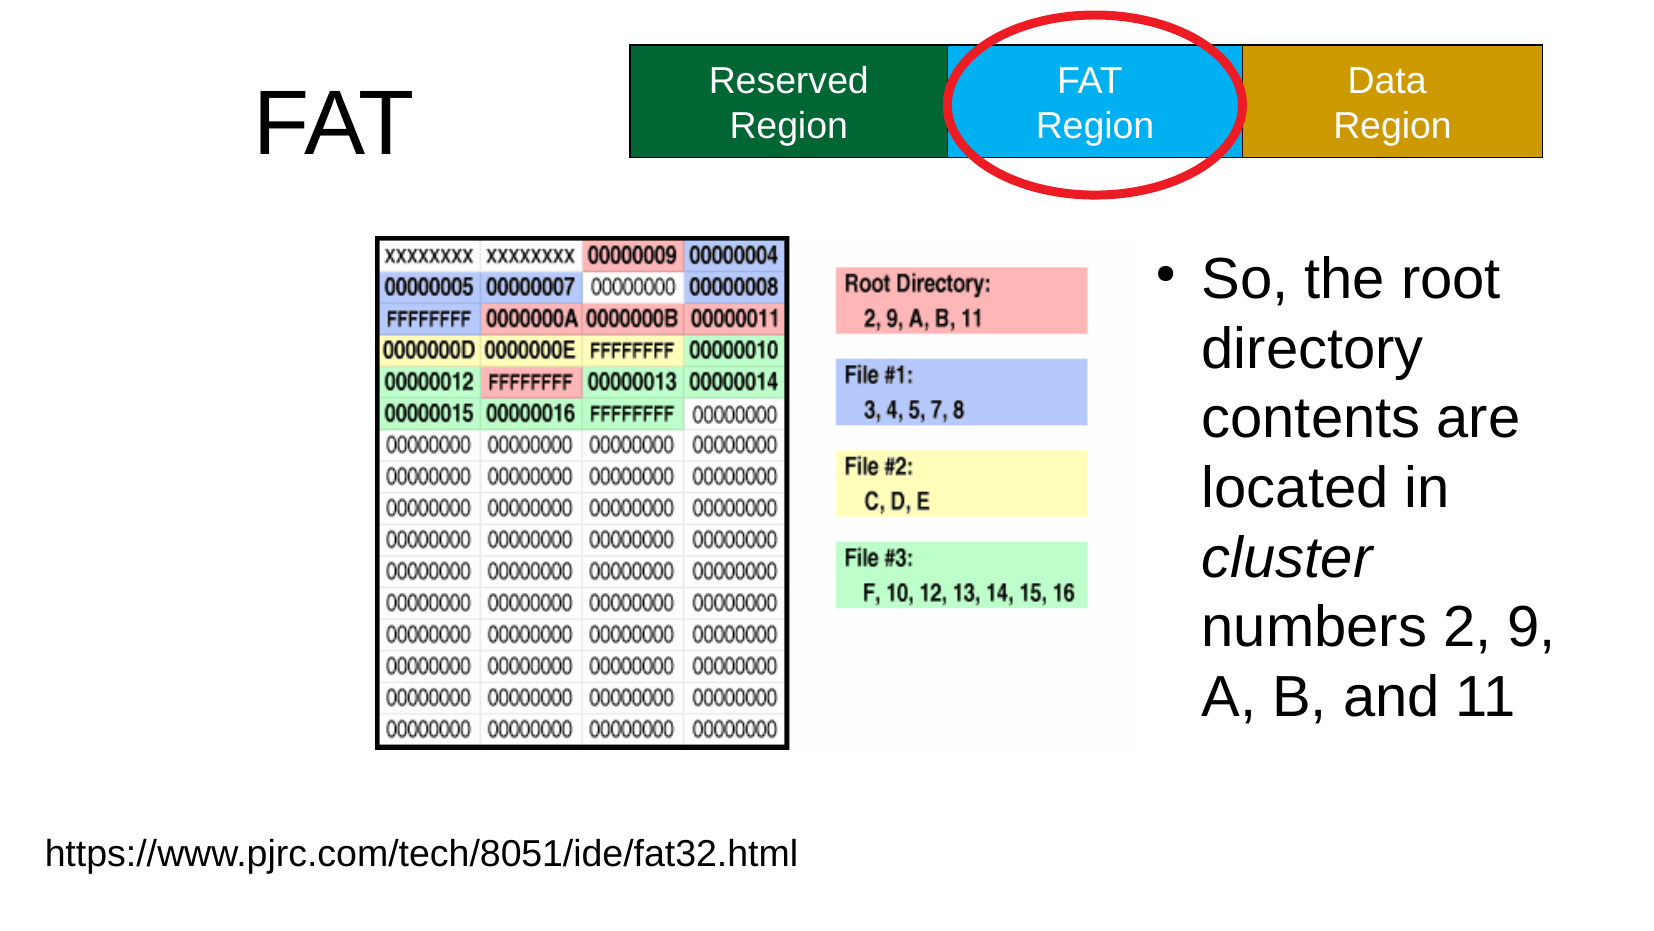

# FAT
Reserved
Region
FAT
Region
Data
Region
So, the root directory contents are located in cluster numbers 2, 9, A, B, and 11
https://www.pjrc.com/tech/8051/ide/fat32.html